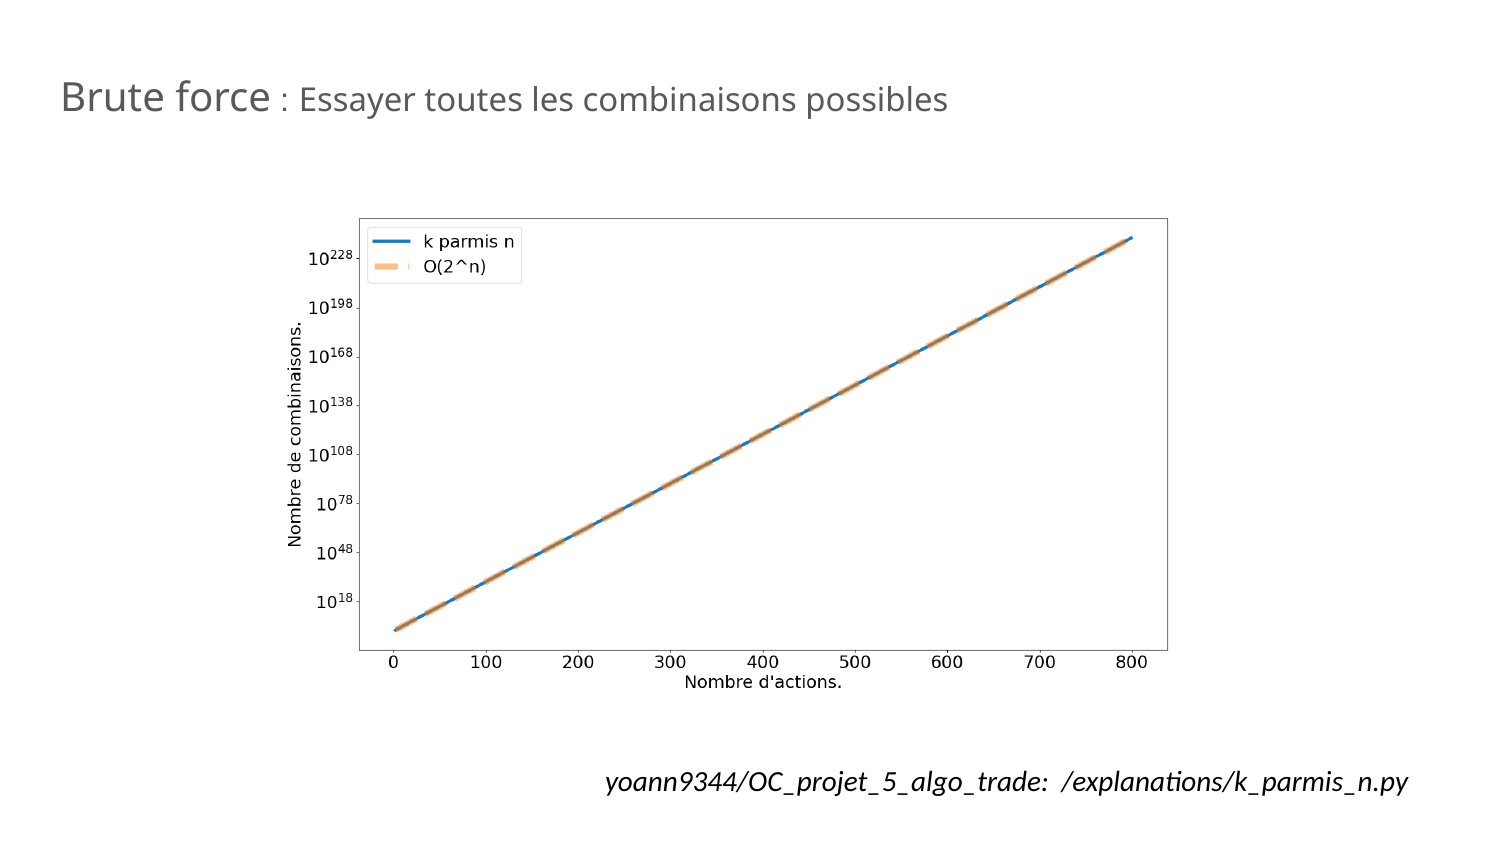

# Brute force : Essayer toutes les combinaisons possibles
yoann9344/OC_projet_5_algo_trade: /explanations/k_parmis_n.py